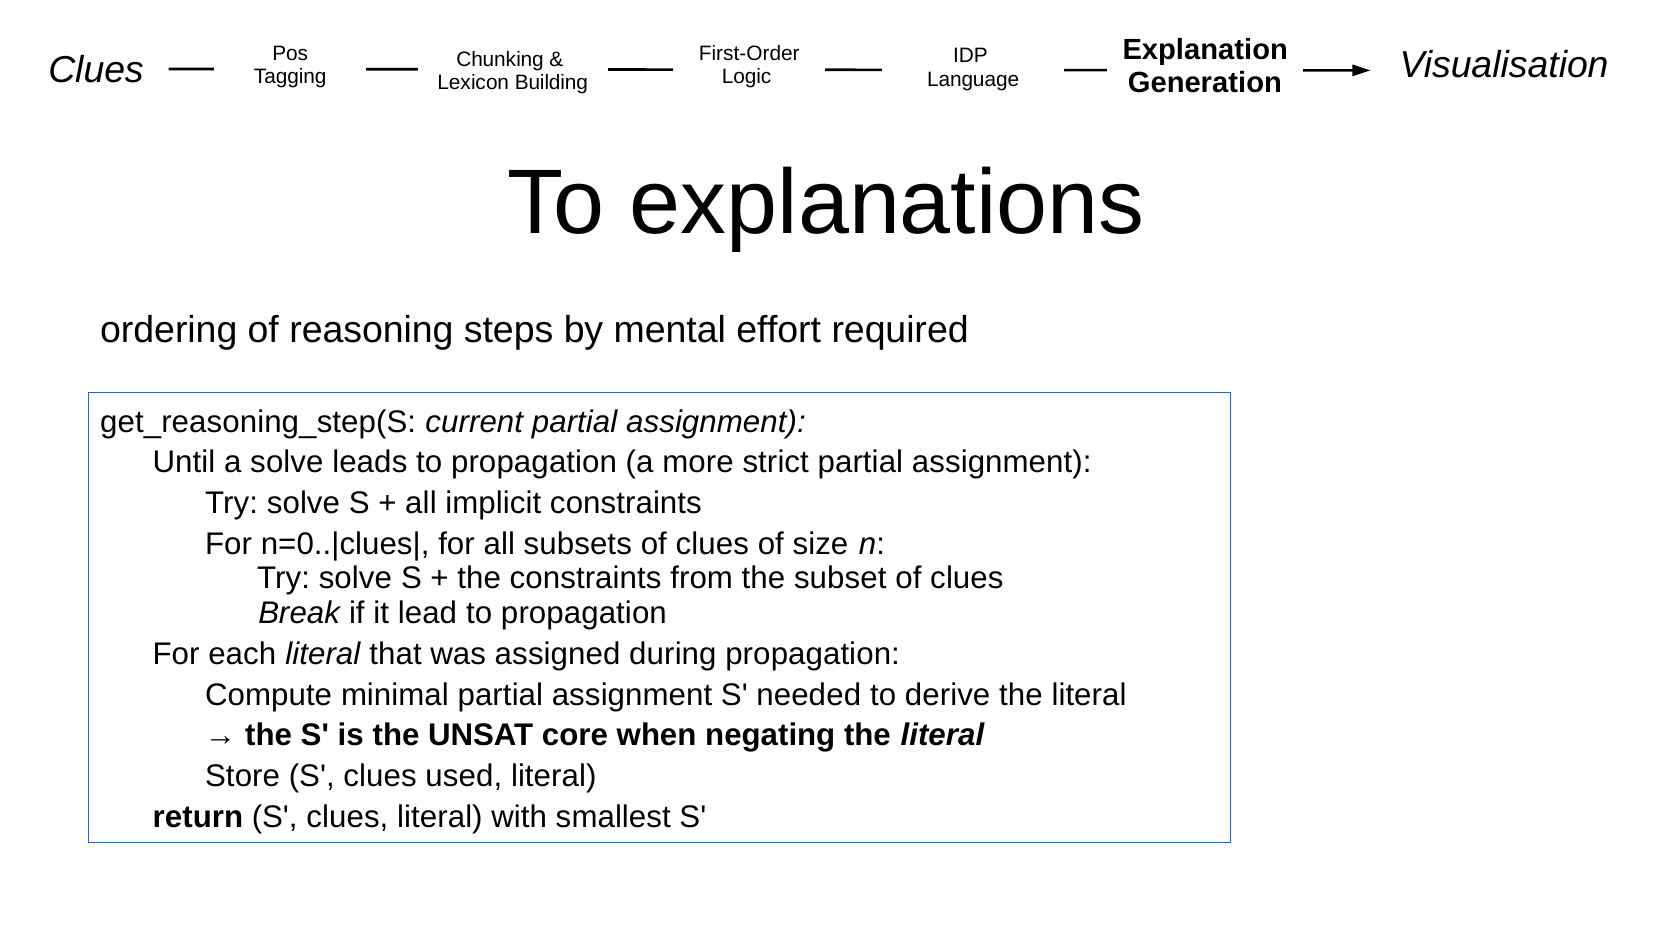

Explanation
Generation
Pos
Tagging
First-Order
Logic
IDP
Language
Visualisation
Chunking &
Lexicon Building
Clues
# To explanations
ordering of reasoning steps by mental effort required
get_reasoning_step(S: current partial assignment):
 Until a solve leads to propagation (a more strict partial assignment):
 Try: solve S + all implicit constraints
 For n=0..|clues|, for all subsets of clues of size n:
 Try: solve S + the constraints from the subset of clues
 Break if it lead to propagation
 For each literal that was assigned during propagation:
 Compute minimal partial assignment S' needed to derive the literal
 → the S' is the UNSAT core when negating the literal
 Store (S', clues used, literal)
 return (S', clues, literal) with smallest S'